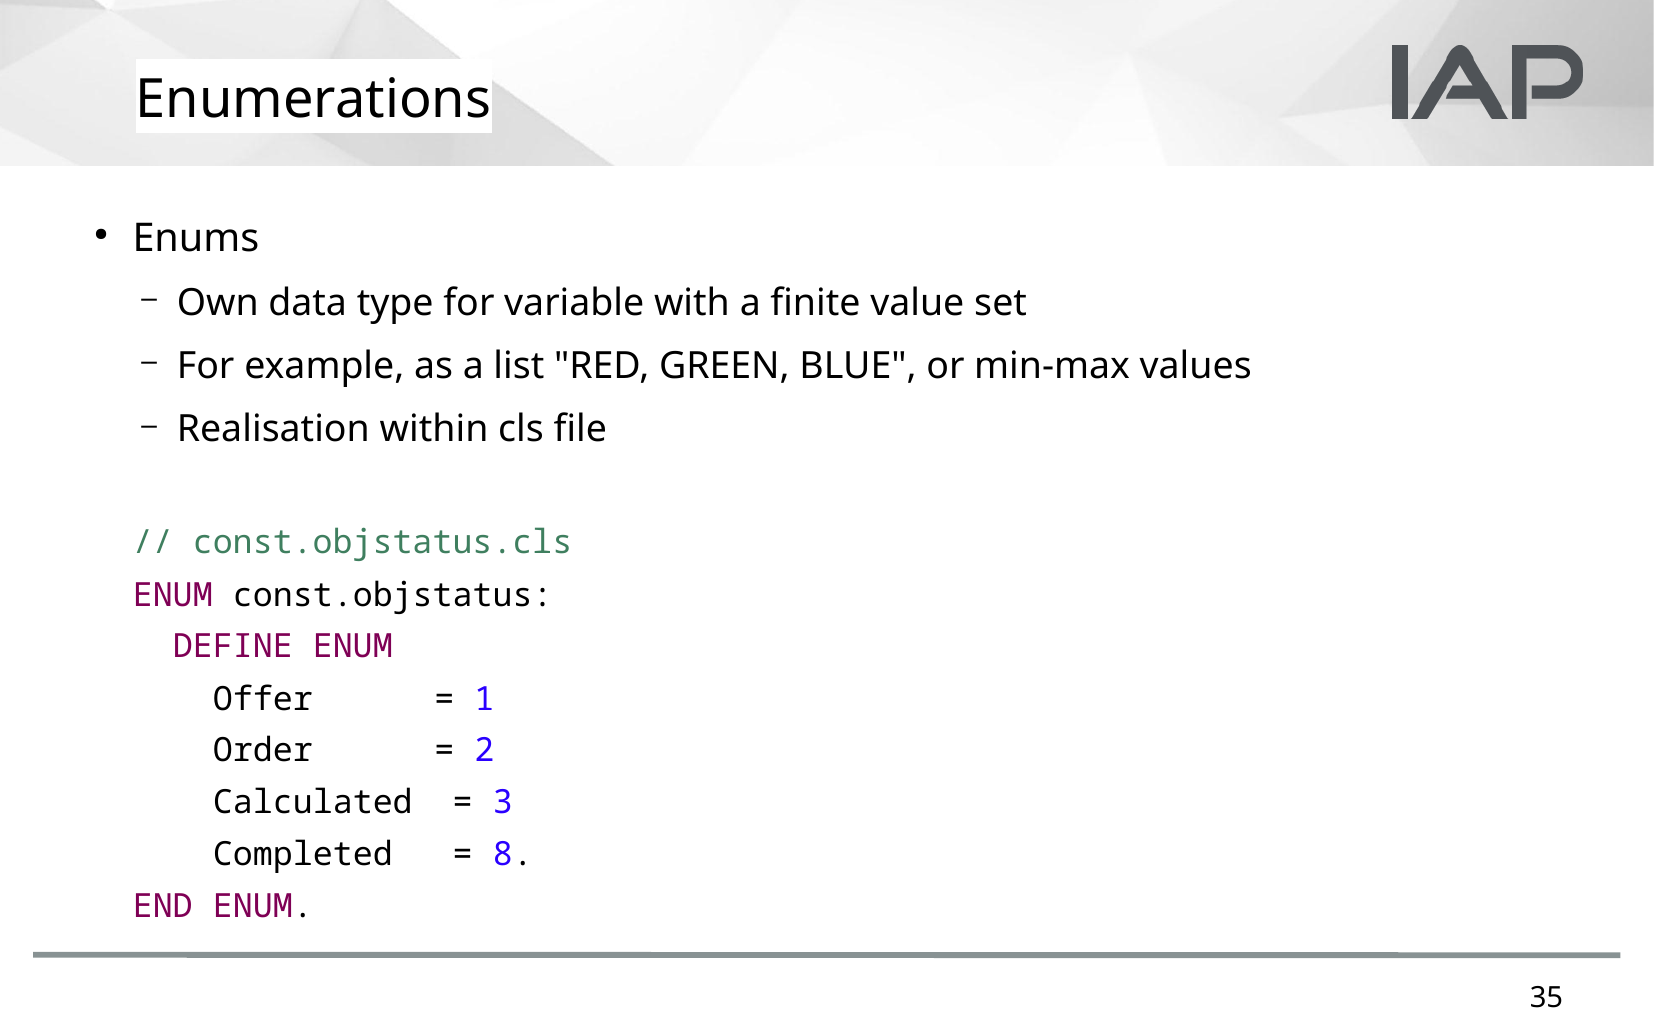

# Enumerations
Enums
Own data type for variable with a finite value set
For example, as a list "RED, GREEN, BLUE", or min-max values
Realisation within cls file
// const.objstatus.cls
ENUM const.objstatus:
 DEFINE ENUM
 Offer	 = 1
 Order 	 = 2
 Calculated = 3
 Completed = 8.
END ENUM.
35